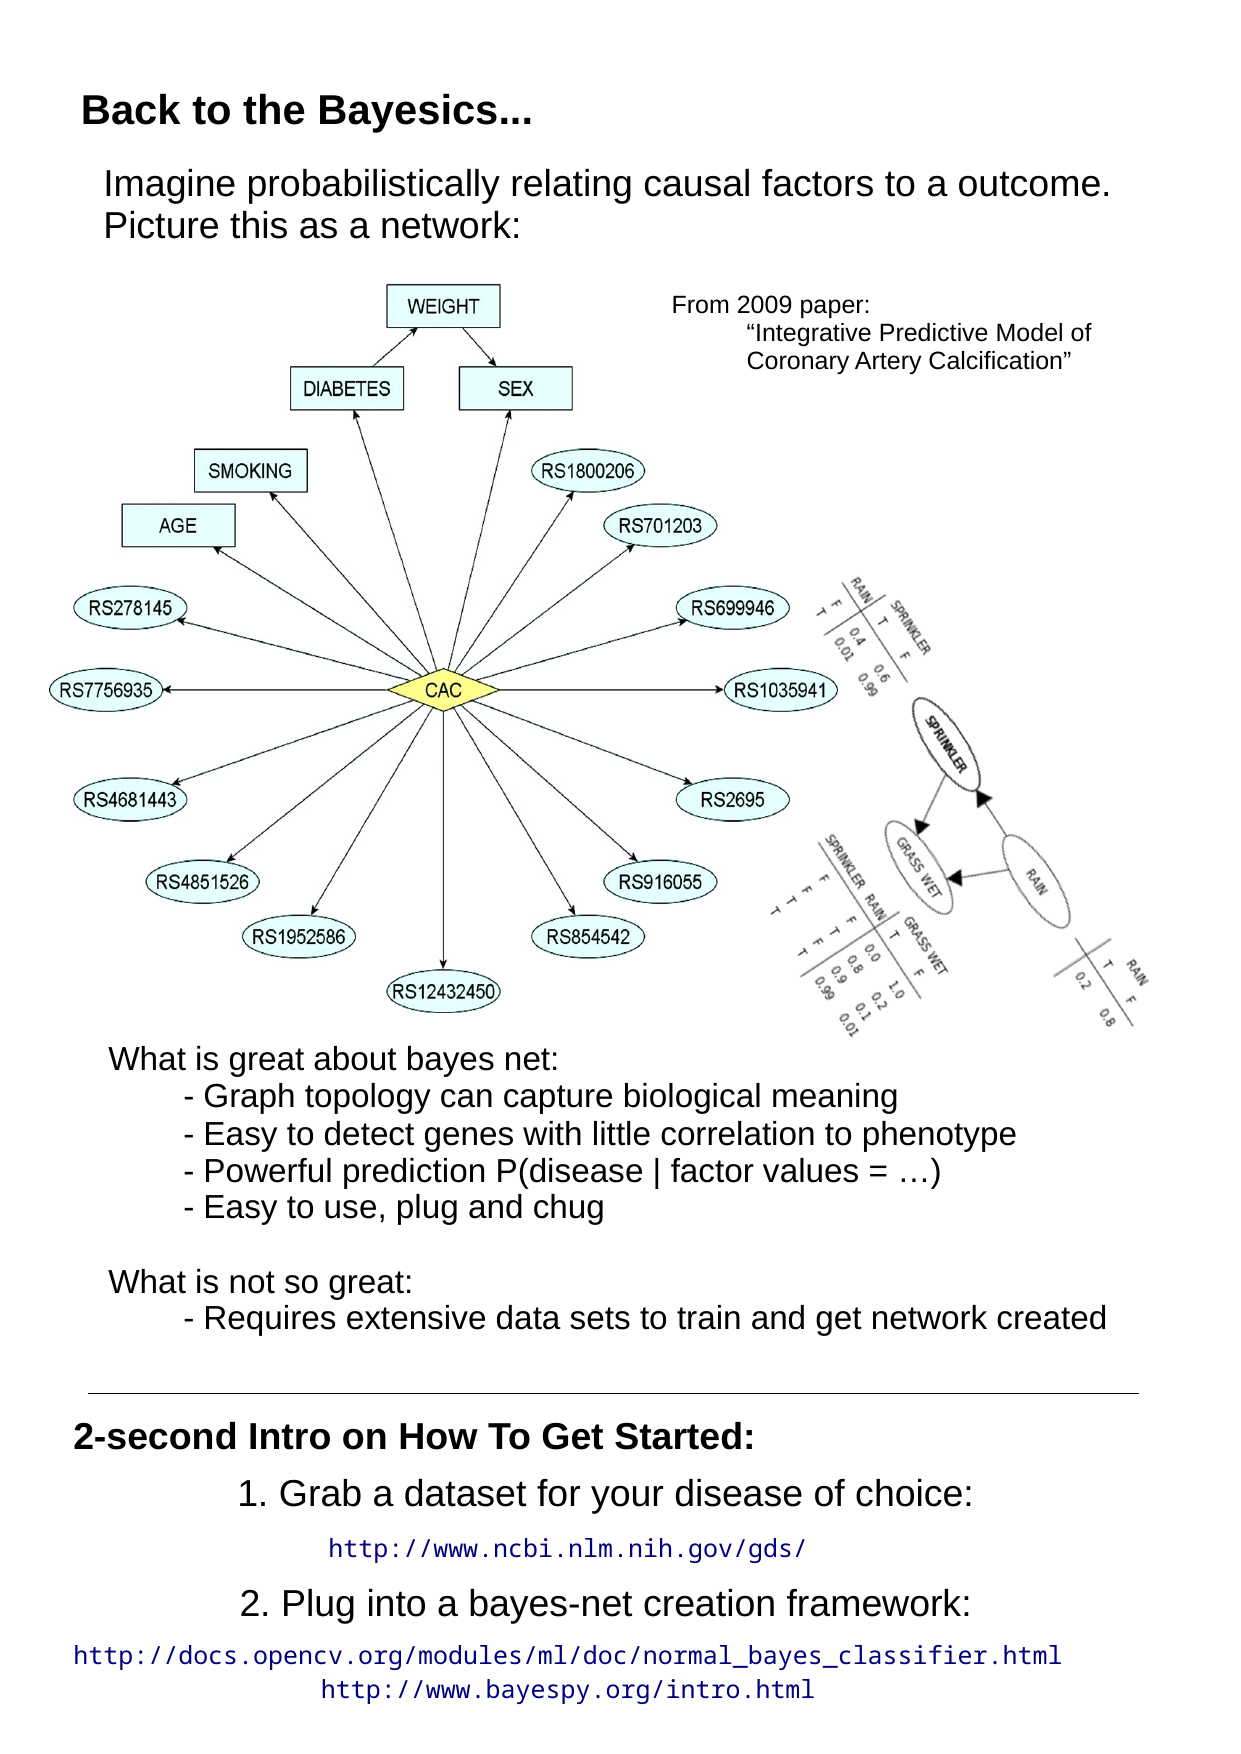

Back to the Bayesics...
Imagine probabilistically relating causal factors to a outcome.
Picture this as a network:
From 2009 paper:
	“Integrative Predictive Model of
	Coronary Artery Calcification”
What is great about bayes net:
	- Graph topology can capture biological meaning
	- Easy to detect genes with little correlation to phenotype
	- Powerful prediction P(disease | factor values = …)
	- Easy to use, plug and chug
What is not so great:
	- Requires extensive data sets to train and get network created
2-second Intro on How To Get Started:
	1. Grab a dataset for your disease of choice:
http://www.ncbi.nlm.nih.gov/gds/
	2. Plug into a bayes-net creation framework:
http://docs.opencv.org/modules/ml/doc/normal_bayes_classifier.html
http://www.bayespy.org/intro.html